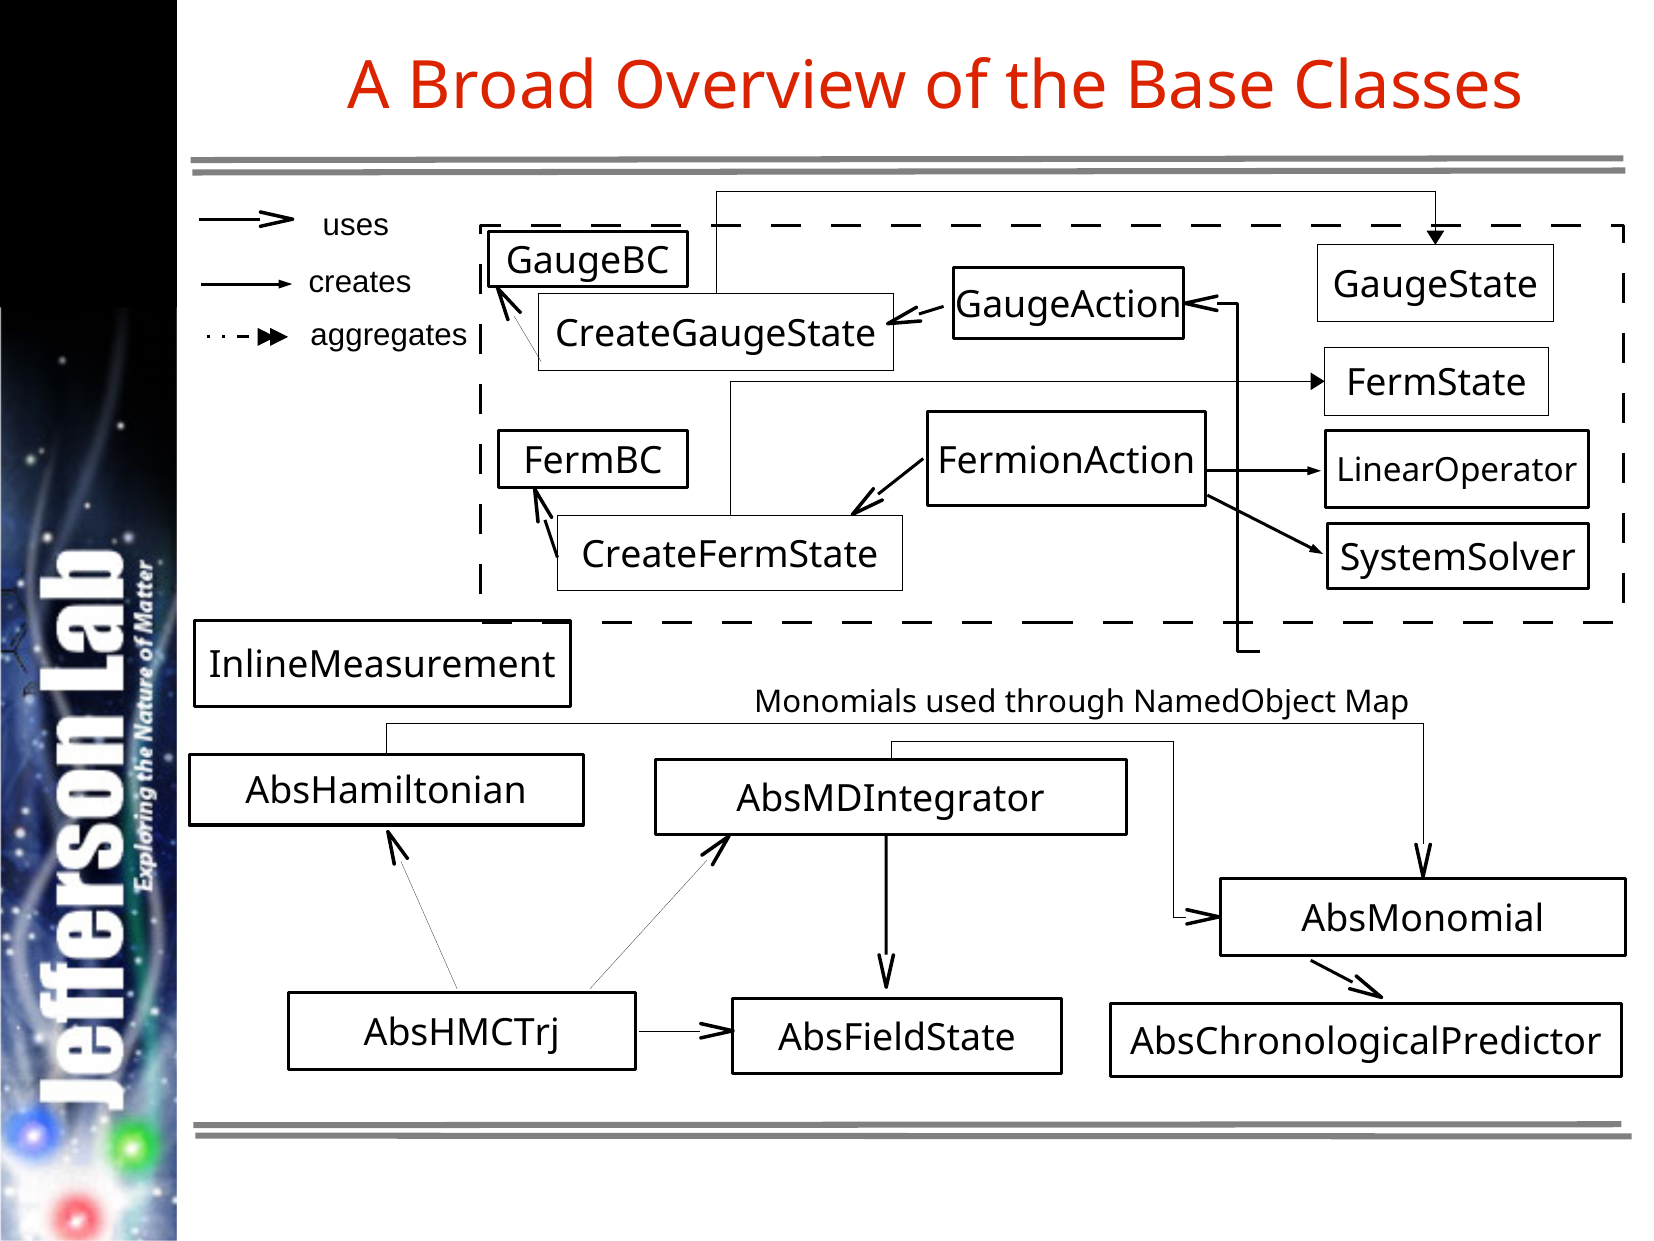

# A Broad Overview of the Base Classes
uses
GaugeBC
GaugeState
creates
GaugeAction
CreateGaugeState
aggregates
FermState
FermionAction
LinearOperator
FermBC
CreateFermState
SystemSolver
InlineMeasurement
Monomials used through NamedObject Map
AbsHamiltonian
AbsMDIntegrator
AbsMonomial
AbsHMCTrj
AbsFieldState
AbsChronologicalPredictor